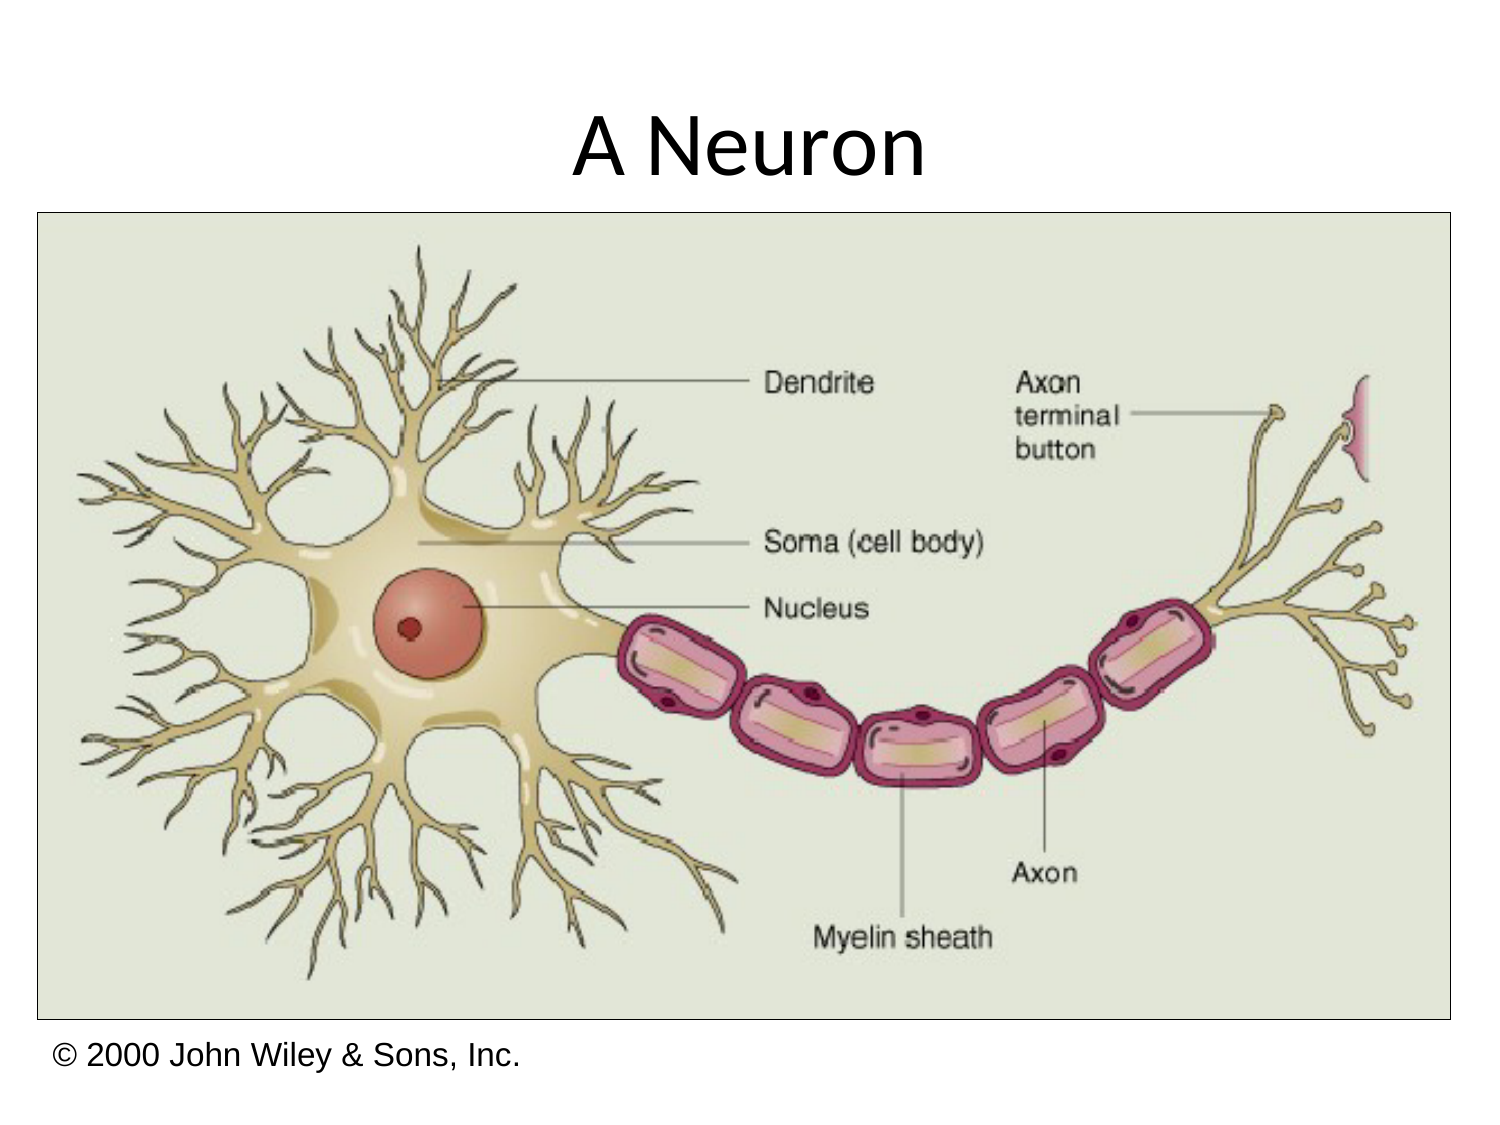

# A Neuron
© 2000 John Wiley & Sons, Inc.